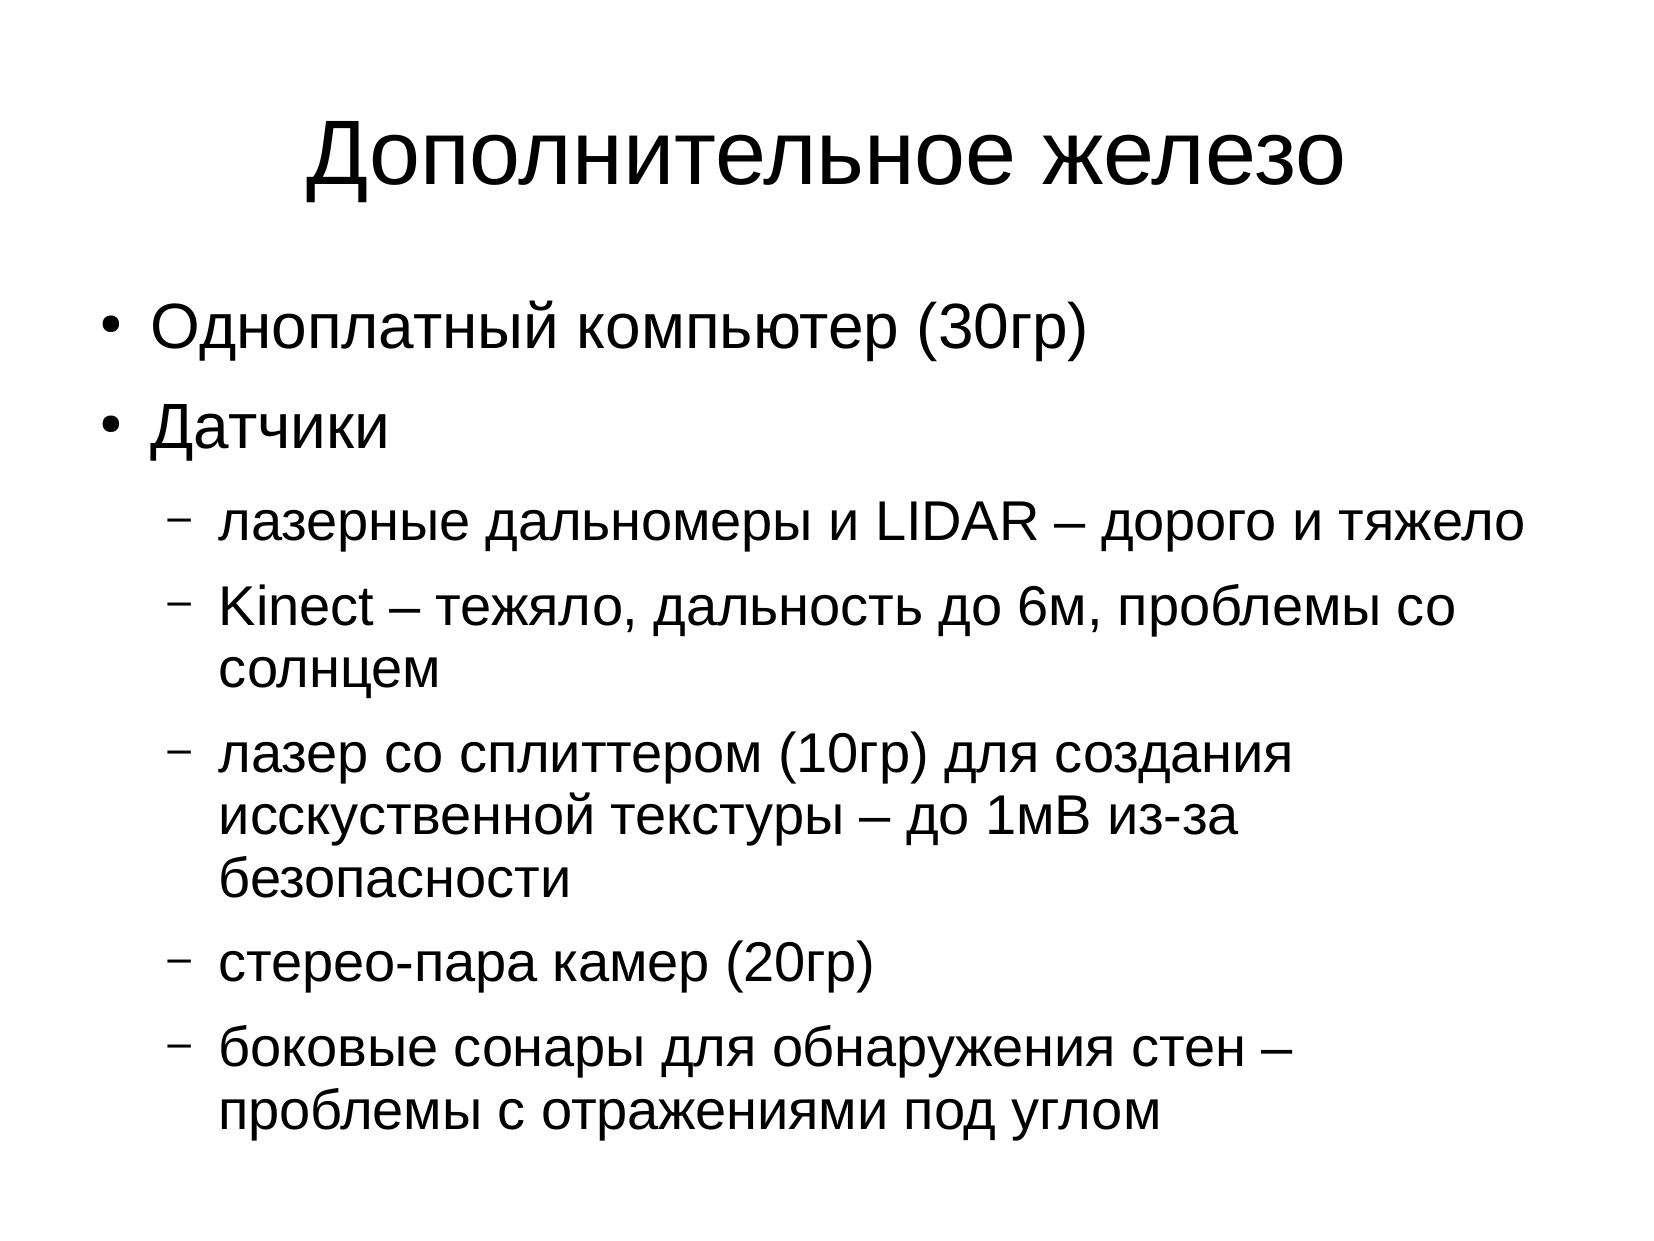

# Дополнительное железо
Одноплатный компьютер (30гр)
Датчики
лазерные дальномеры и LIDAR – дорого и тяжело
Kinect – тежяло, дальность до 6м, проблемы со солнцем
лазер со сплиттером (10гр) для создания исскуственной текстуры – до 1мВ из-за безопасности
стерео-пара камер (20гр)
боковые сонары для обнаружения стен – проблемы с отражениями под углом